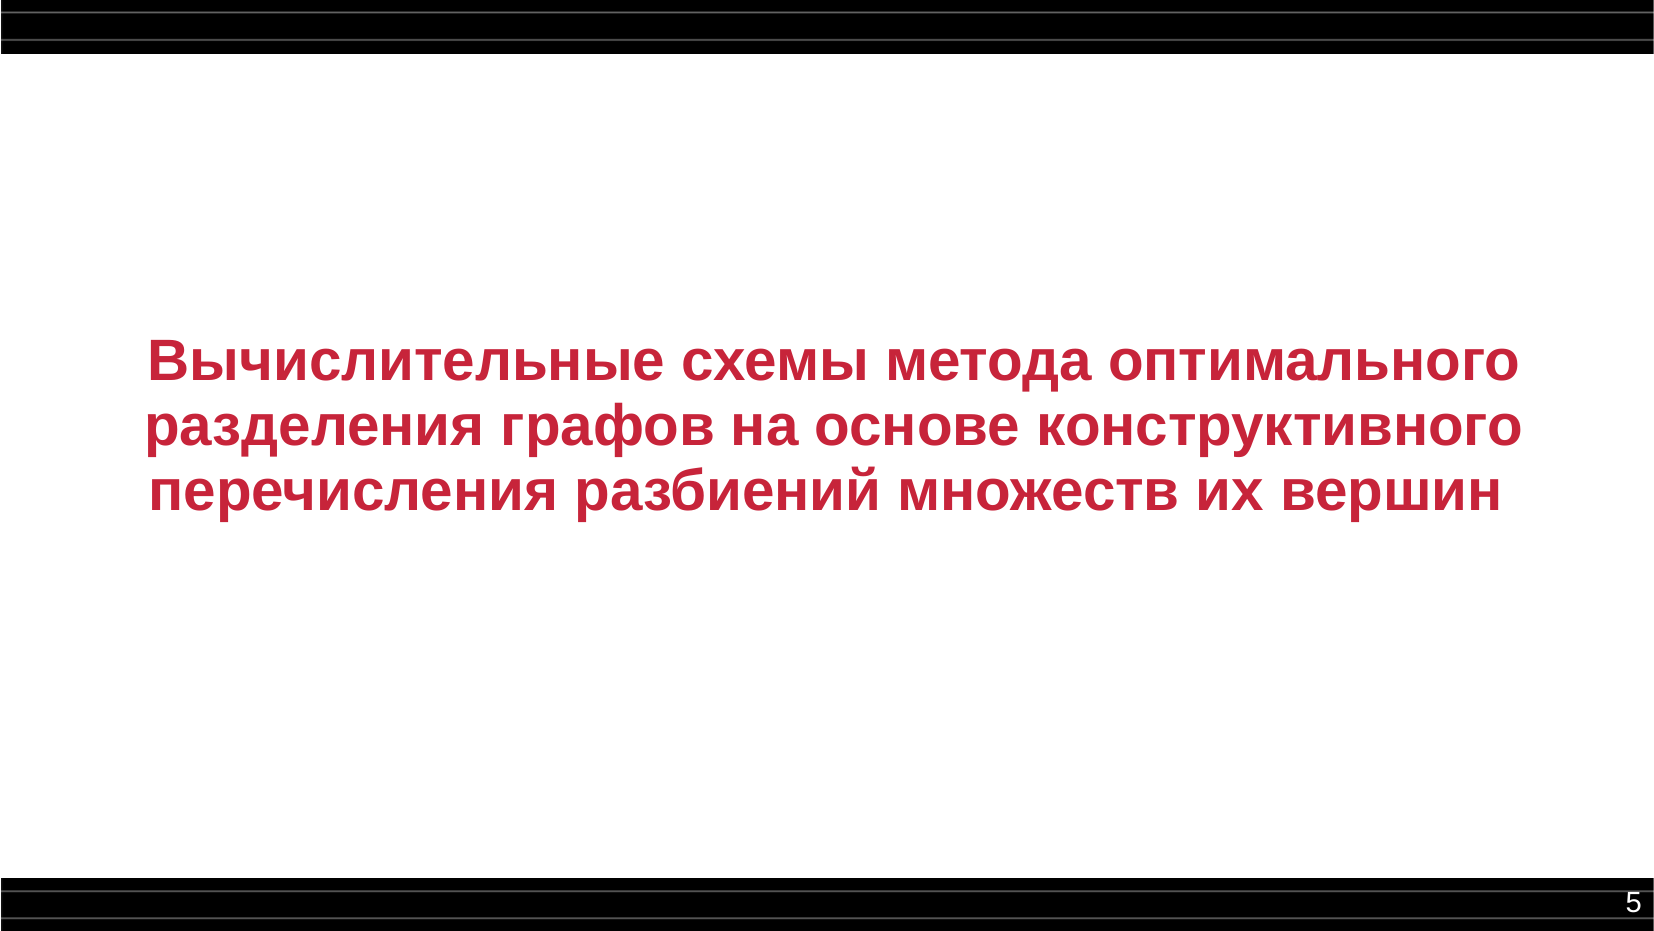

# Вычислительные схемы метода оптимального разделения графов на основе конструктивного перечисления разбиений множеств их вершин